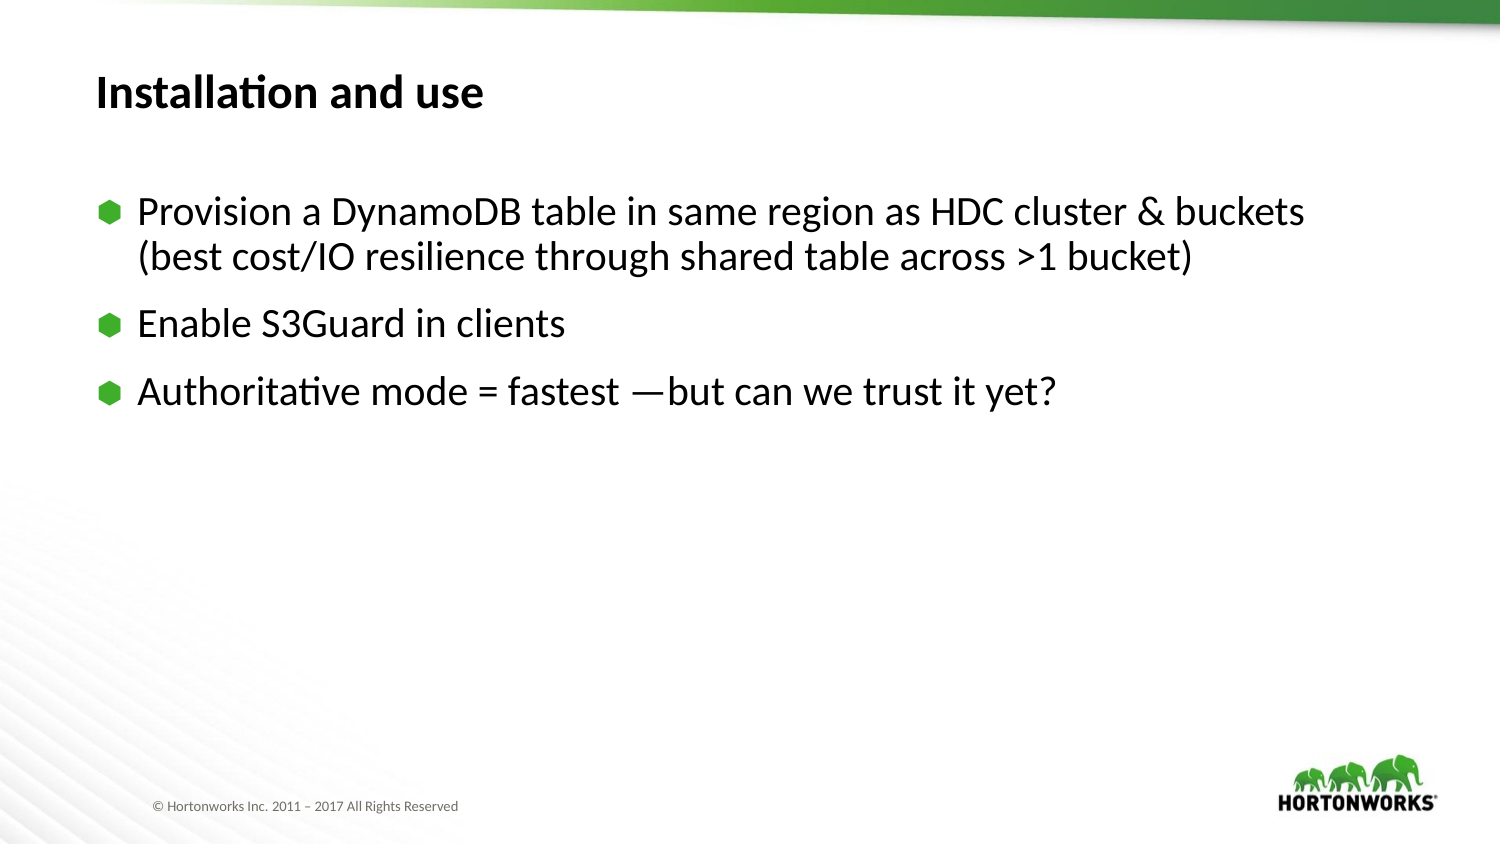

# Installation and use
Provision a DynamoDB table in same region as HDC cluster & buckets
(best cost/IO resilience through shared table across >1 bucket)
Enable S3Guard in clients
Authoritative mode = fastest —but can we trust it yet?